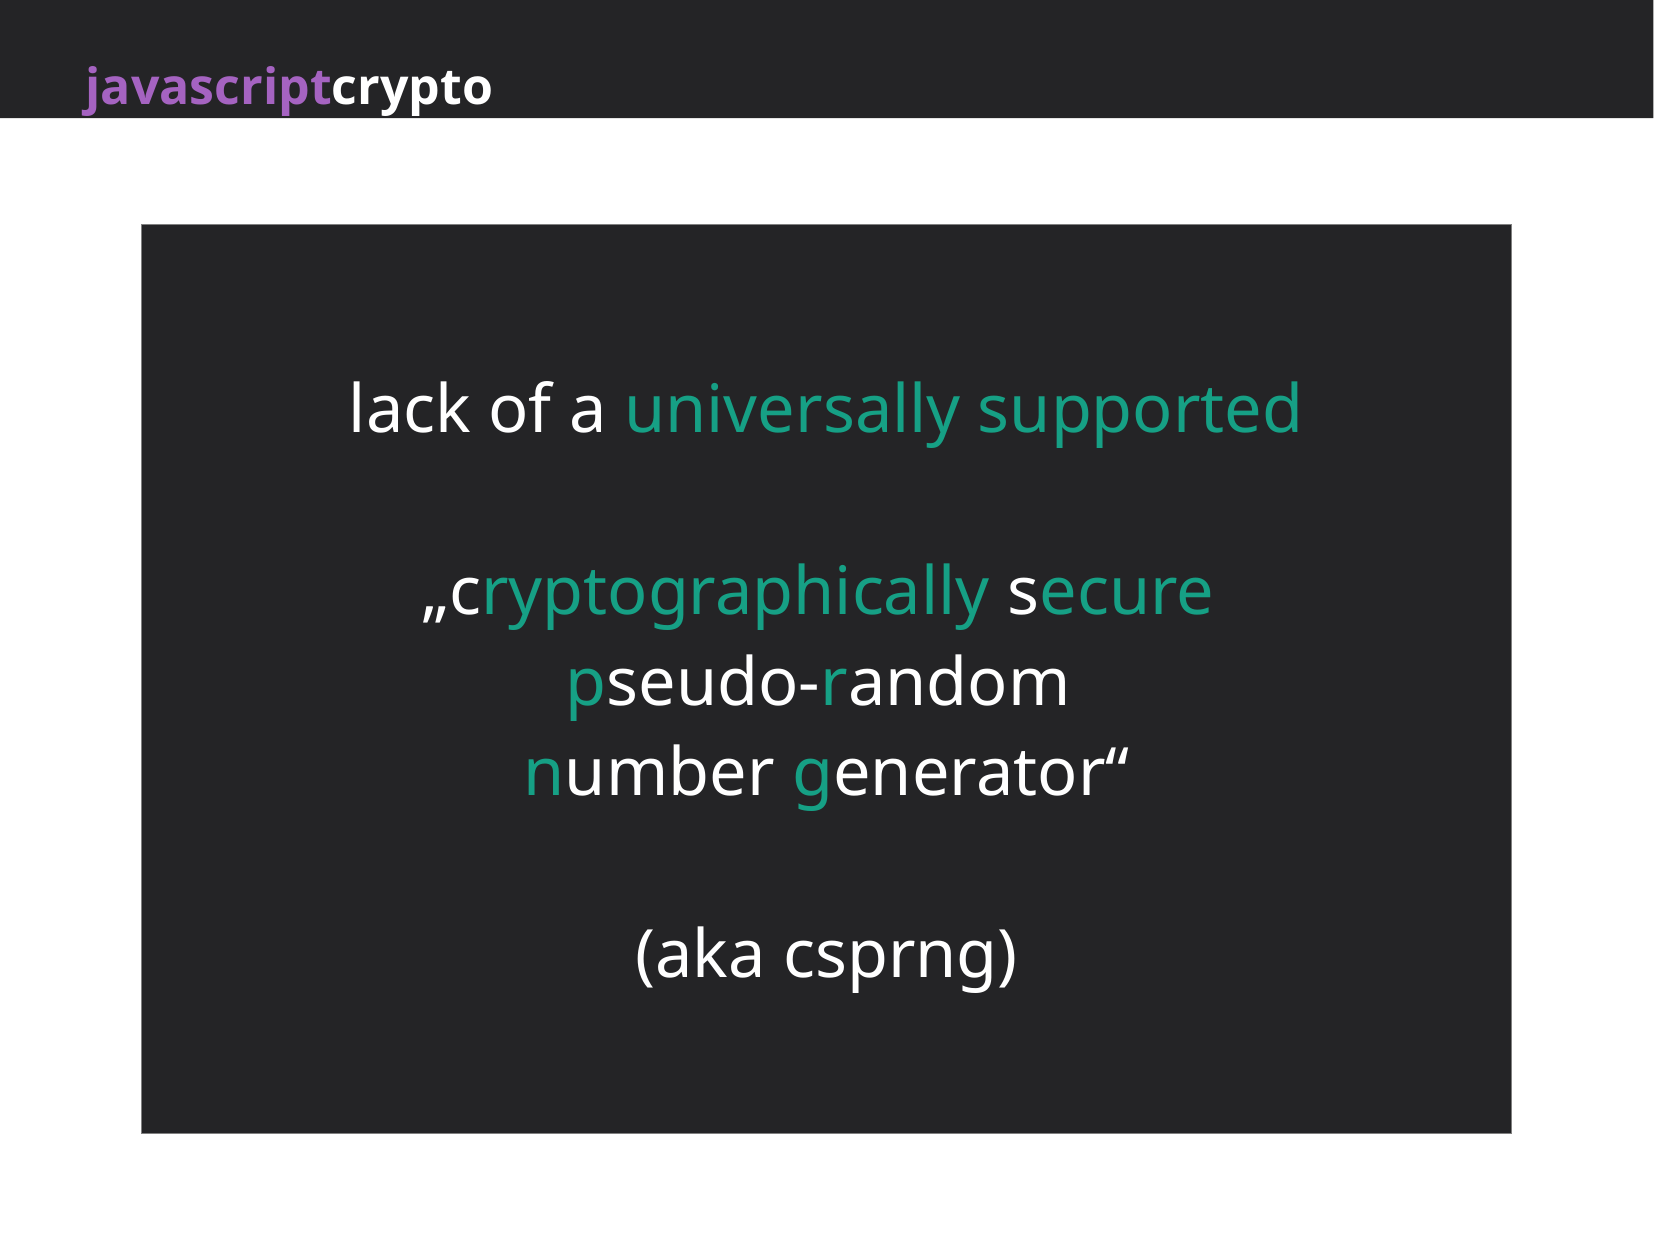

javascriptcrypto
lack of a universally supported
„cryptographically secure
pseudo-random
number generator“
(aka csprng)